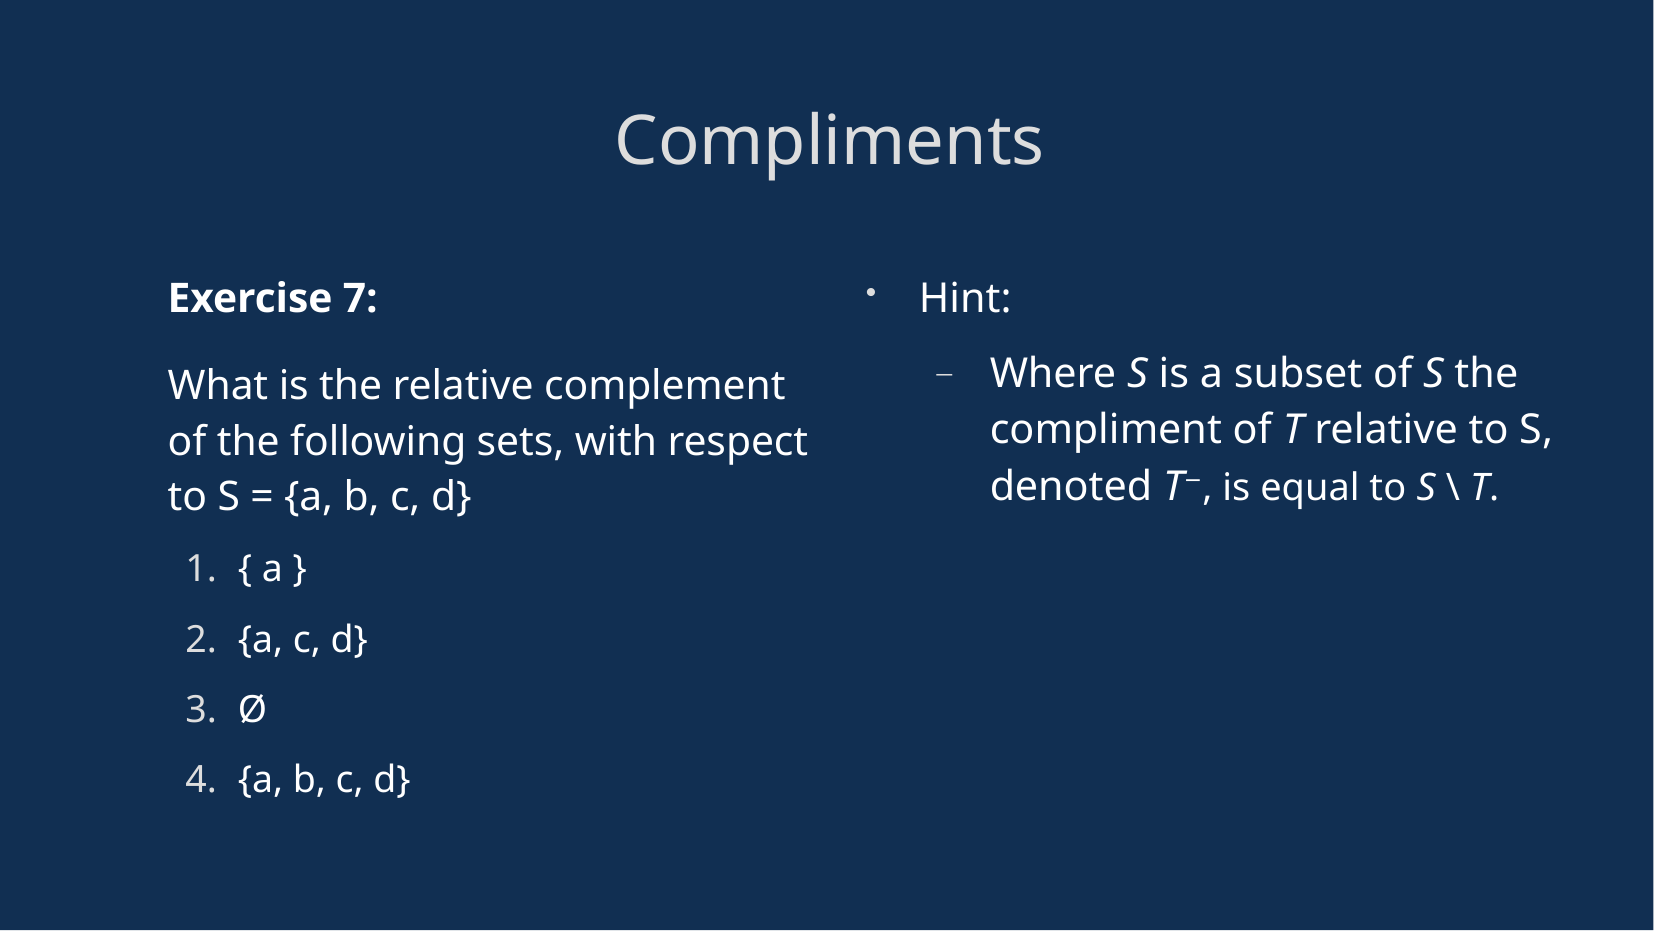

# Compliments
Exercise 7:
What is the relative complement of the following sets, with respect to S = {a, b, c, d}
{ a }
{a, c, d}
Ø
{a, b, c, d}
Hint:
Where S is a subset of S the compliment of T relative to S, denoted T−, is equal to S \ T.